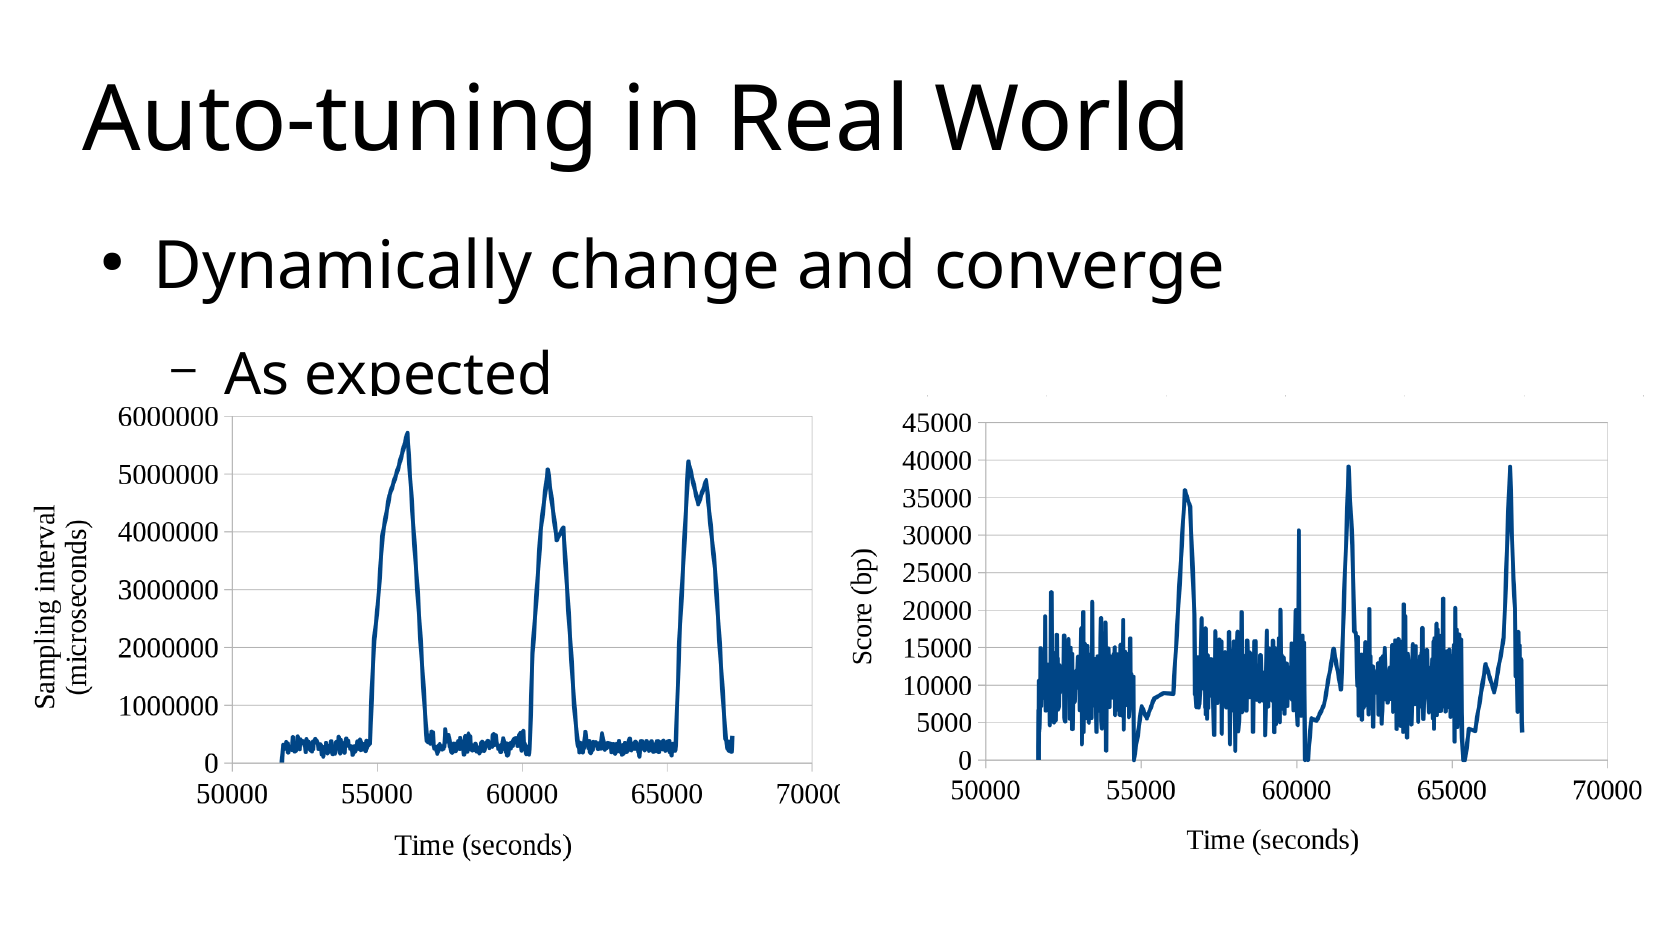

# Auto-tuning in Real World
Dynamically change and converge
As expected